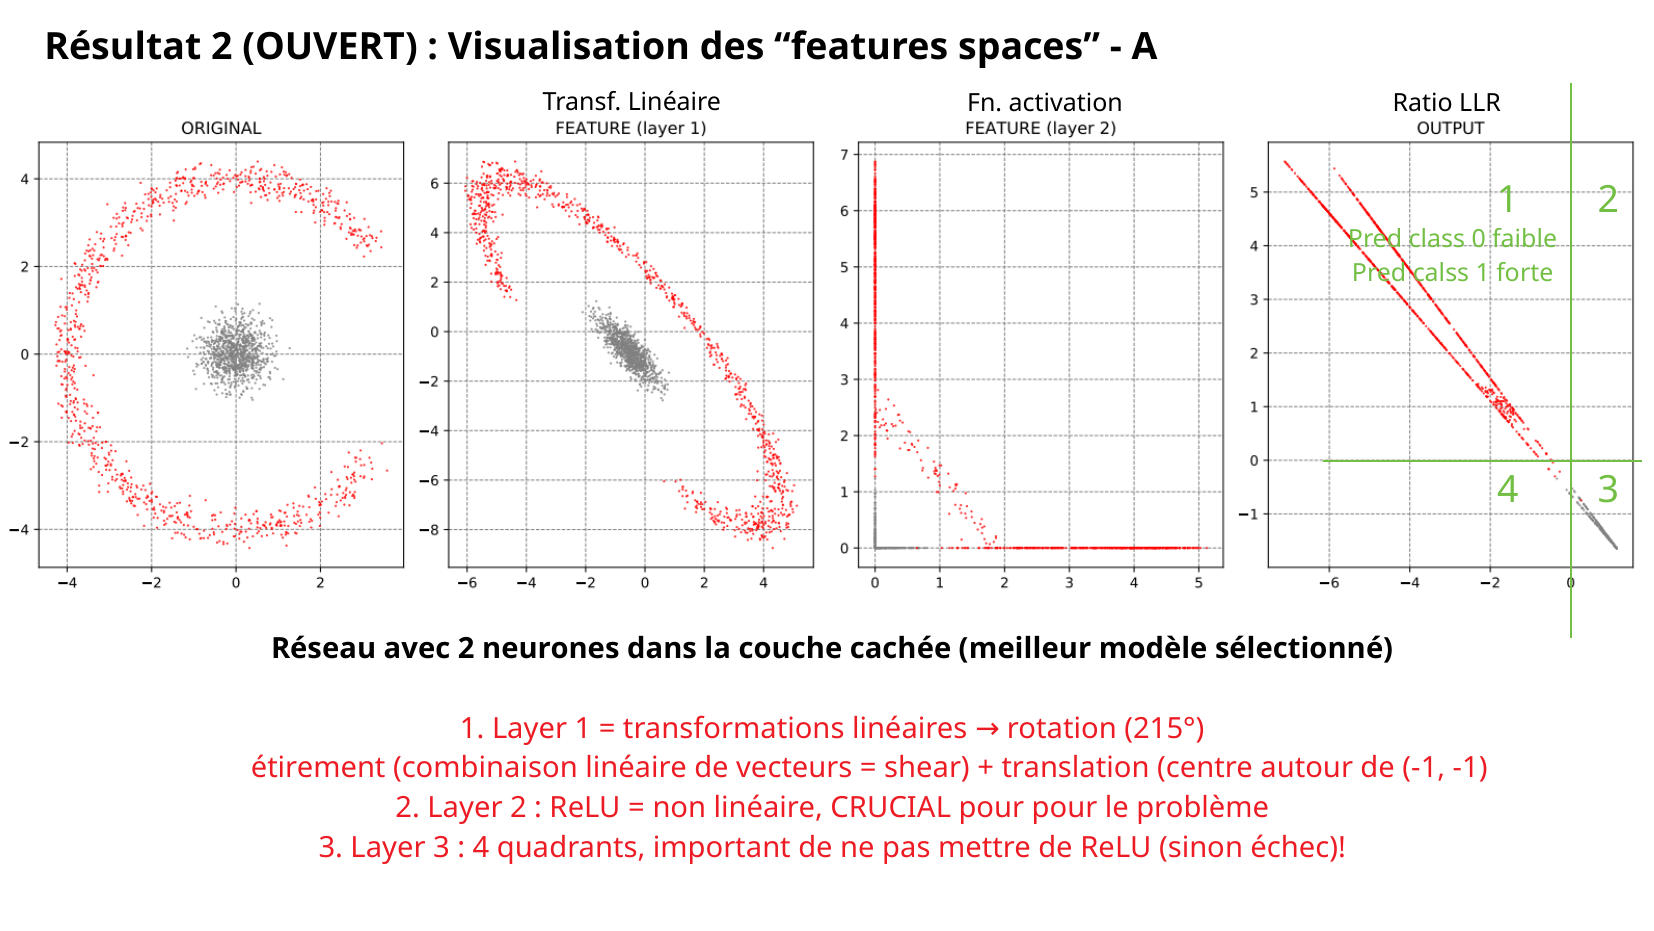

Résultat 2 (OUVERT) : Visualisation des “features spaces” - A
Transf. Linéaire
Fn. activation
Ratio LLR
1
2
Pred class 0 faible
Pred calss 1 forte
3
4
Réseau avec 2 neurones dans la couche cachée (meilleur modèle sélectionné)
1. Layer 1 = transformations linéaires → rotation (215°)
	étirement (combinaison linéaire de vecteurs = shear) + translation (centre autour de (-1, -1)
2. Layer 2 : ReLU = non linéaire, CRUCIAL pour pour le problème
3. Layer 3 : 4 quadrants, important de ne pas mettre de ReLU (sinon échec)!